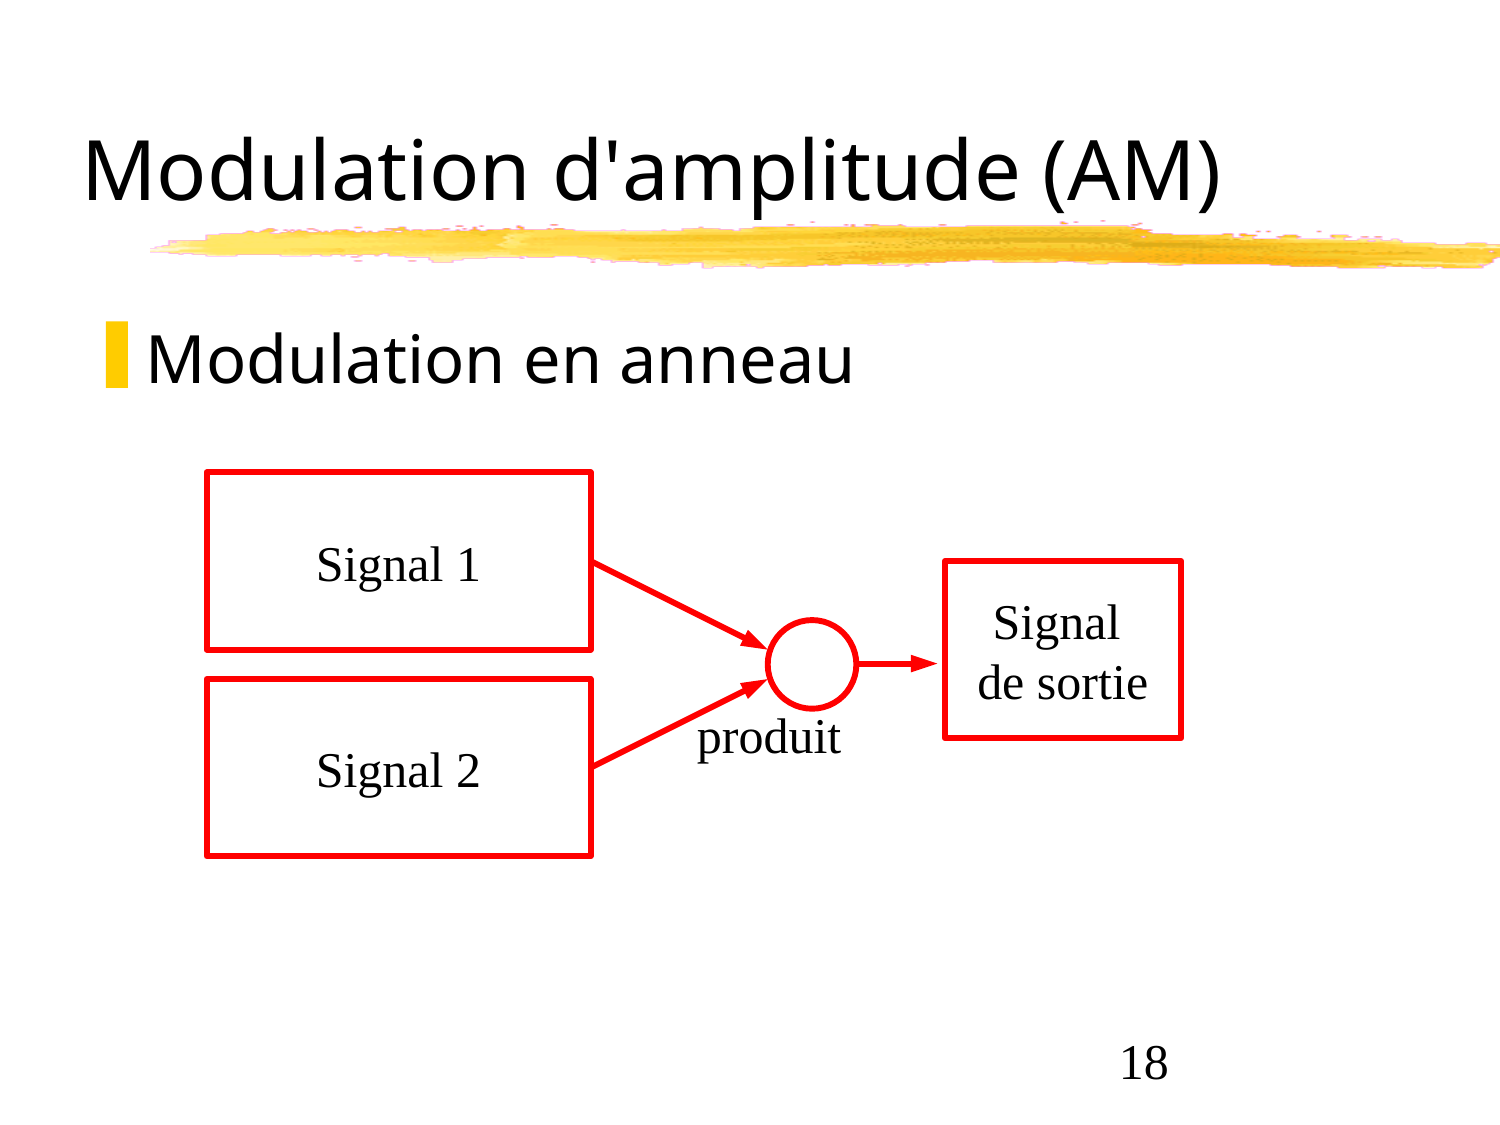

# Modulation d'amplitude (AM)
Modulation en anneau
Signal 1
Signal
de sortie
Signal 2
produit
18